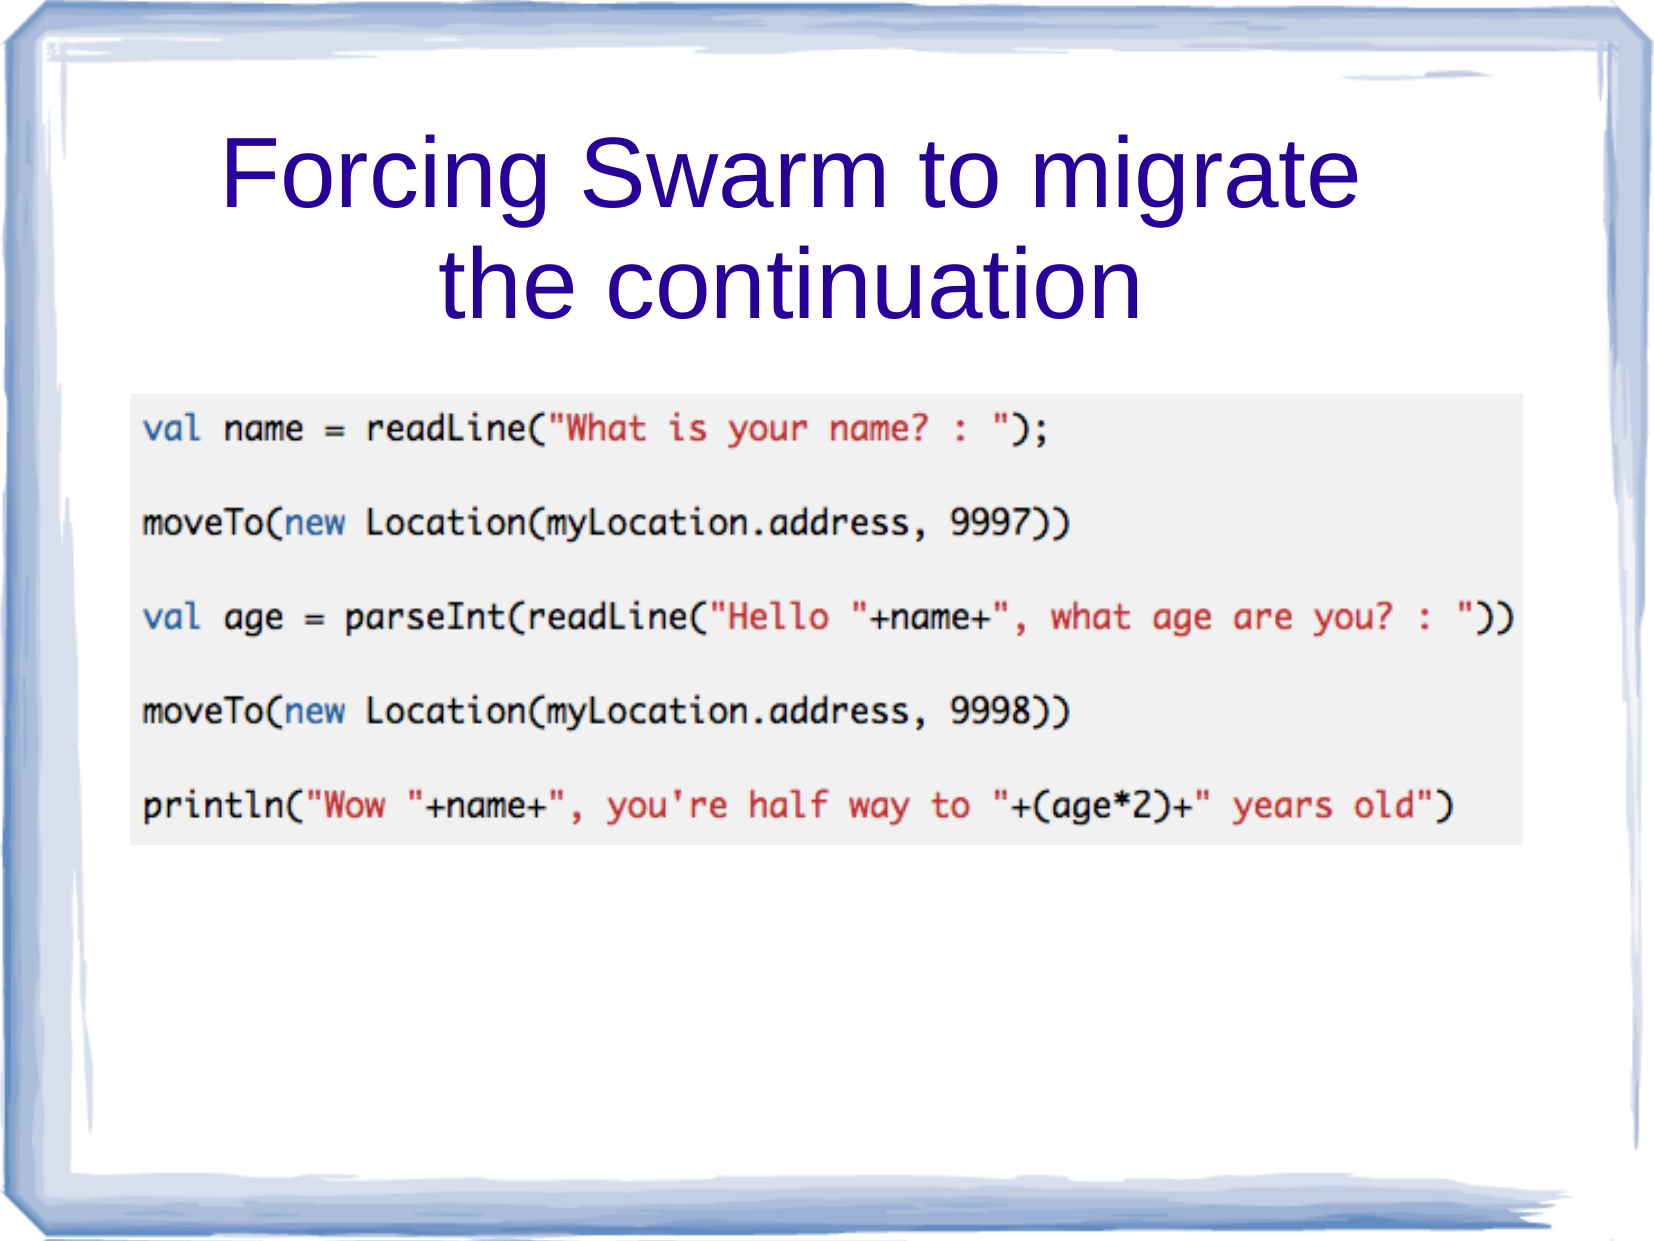

# Forcing Swarm to migrate the continuation